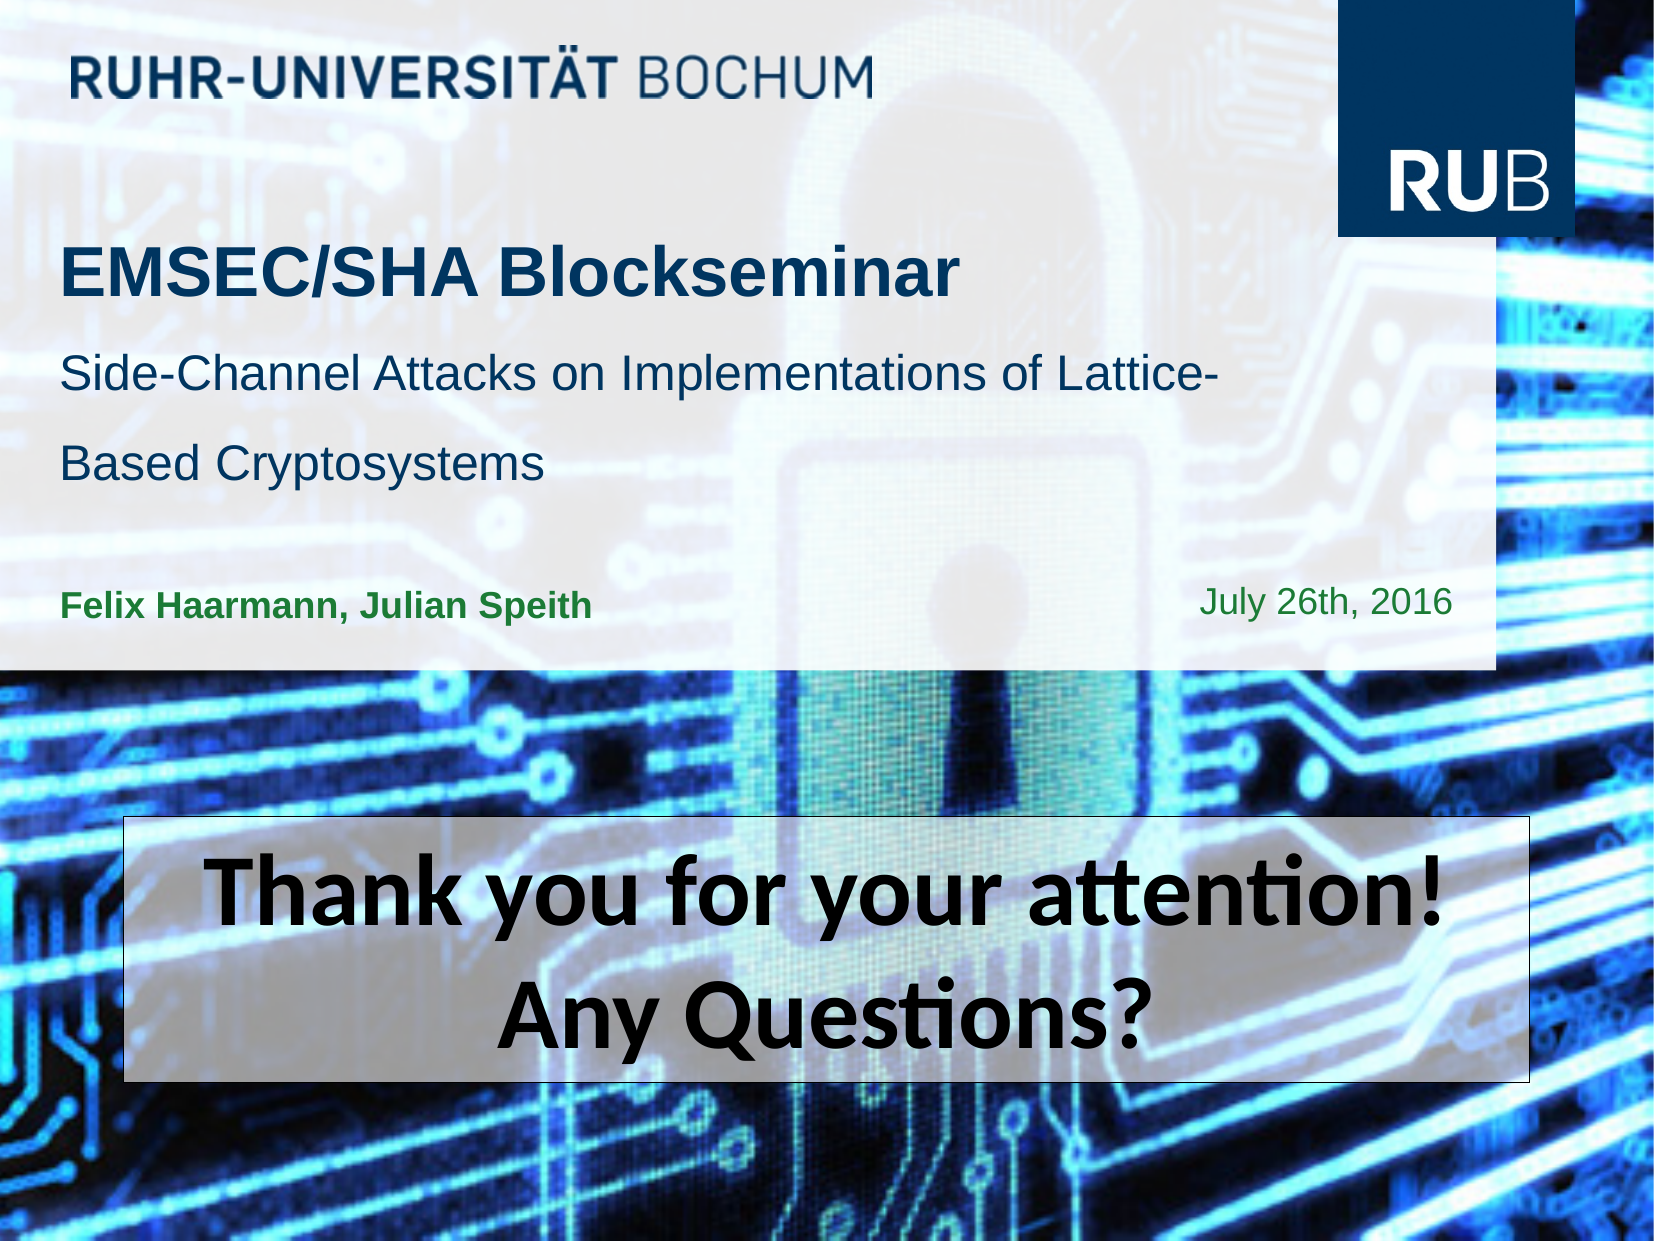

EMSEC/SHA Blockseminar
Side-Channel Attacks on Implementations of Lattice-Based Cryptosystems
Felix Haarmann, Julian Speith
July 26th, 2016
Thank you for your attention!
Any Questions?